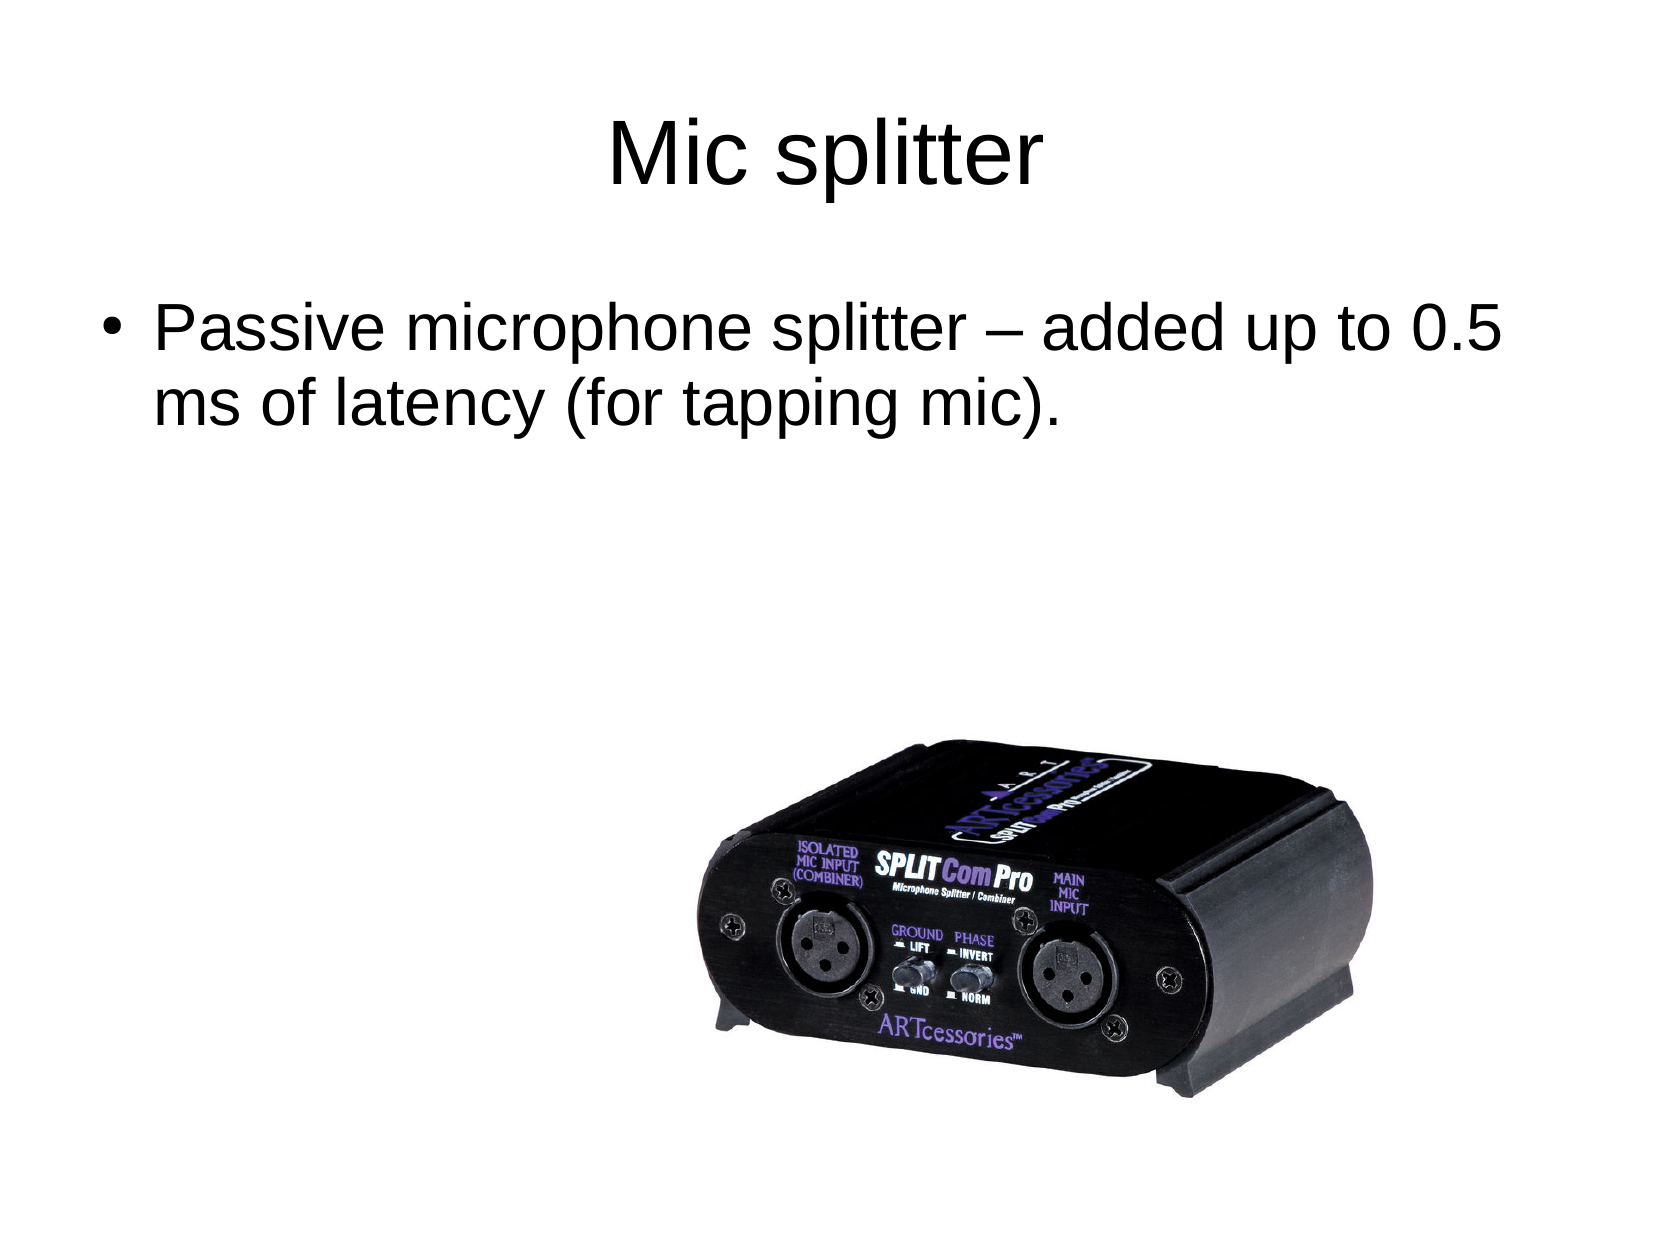

# Mic splitter
Passive microphone splitter – added up to 0.5 ms of latency (for tapping mic).